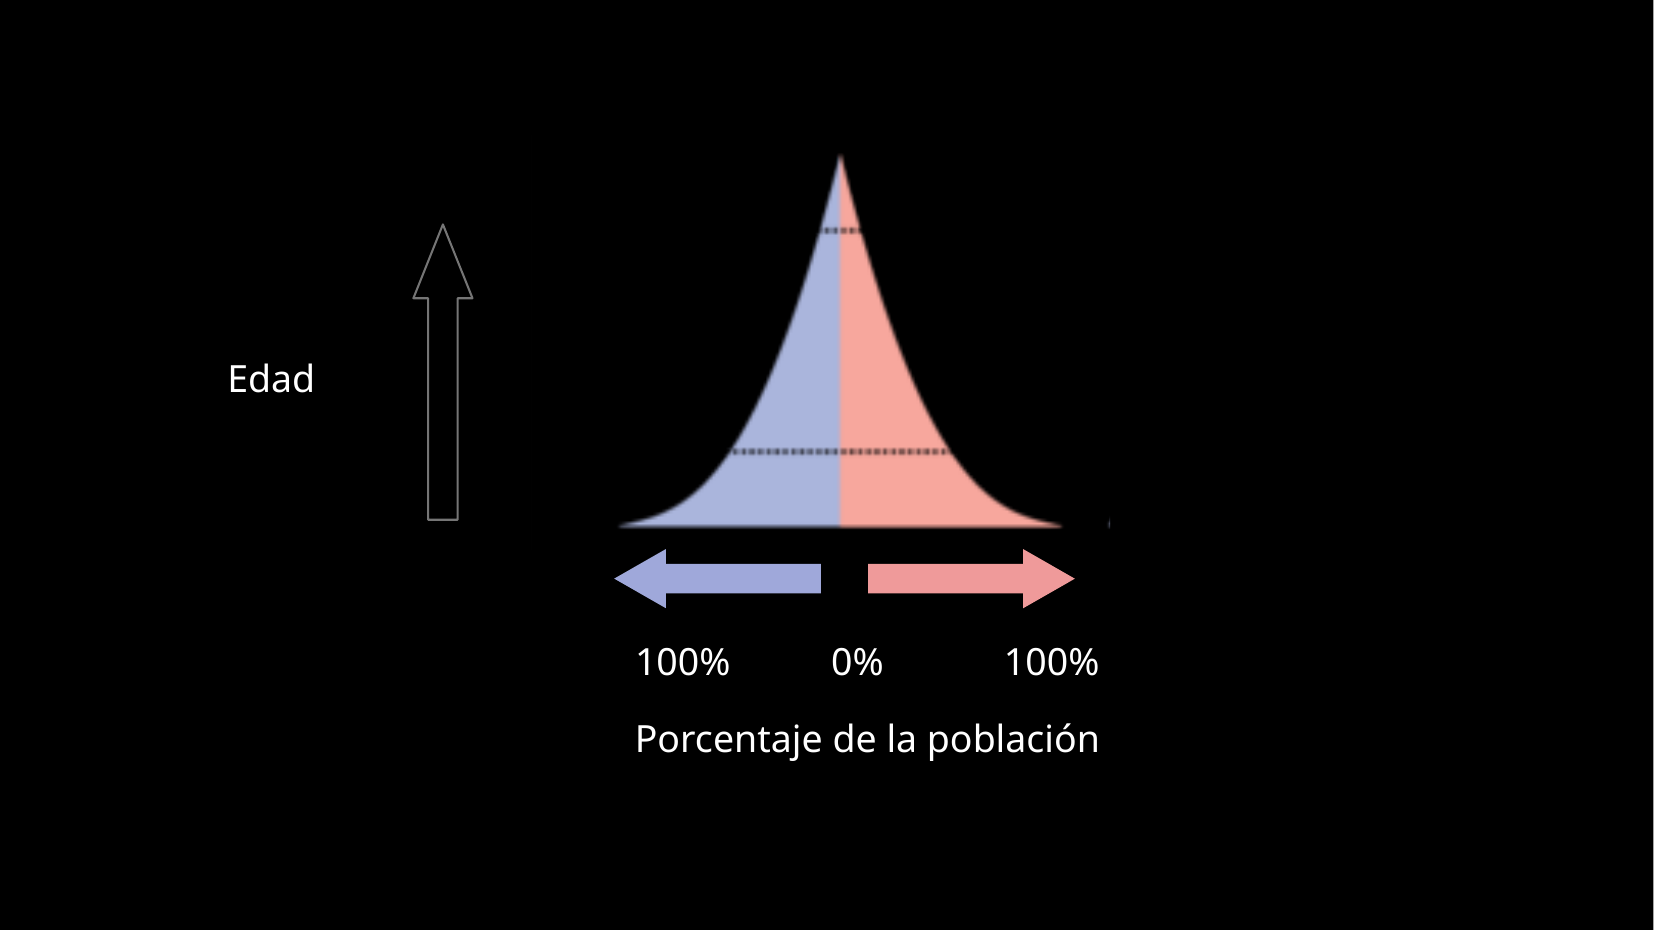

Edad
100%	 0%		100%
Porcentaje de la población